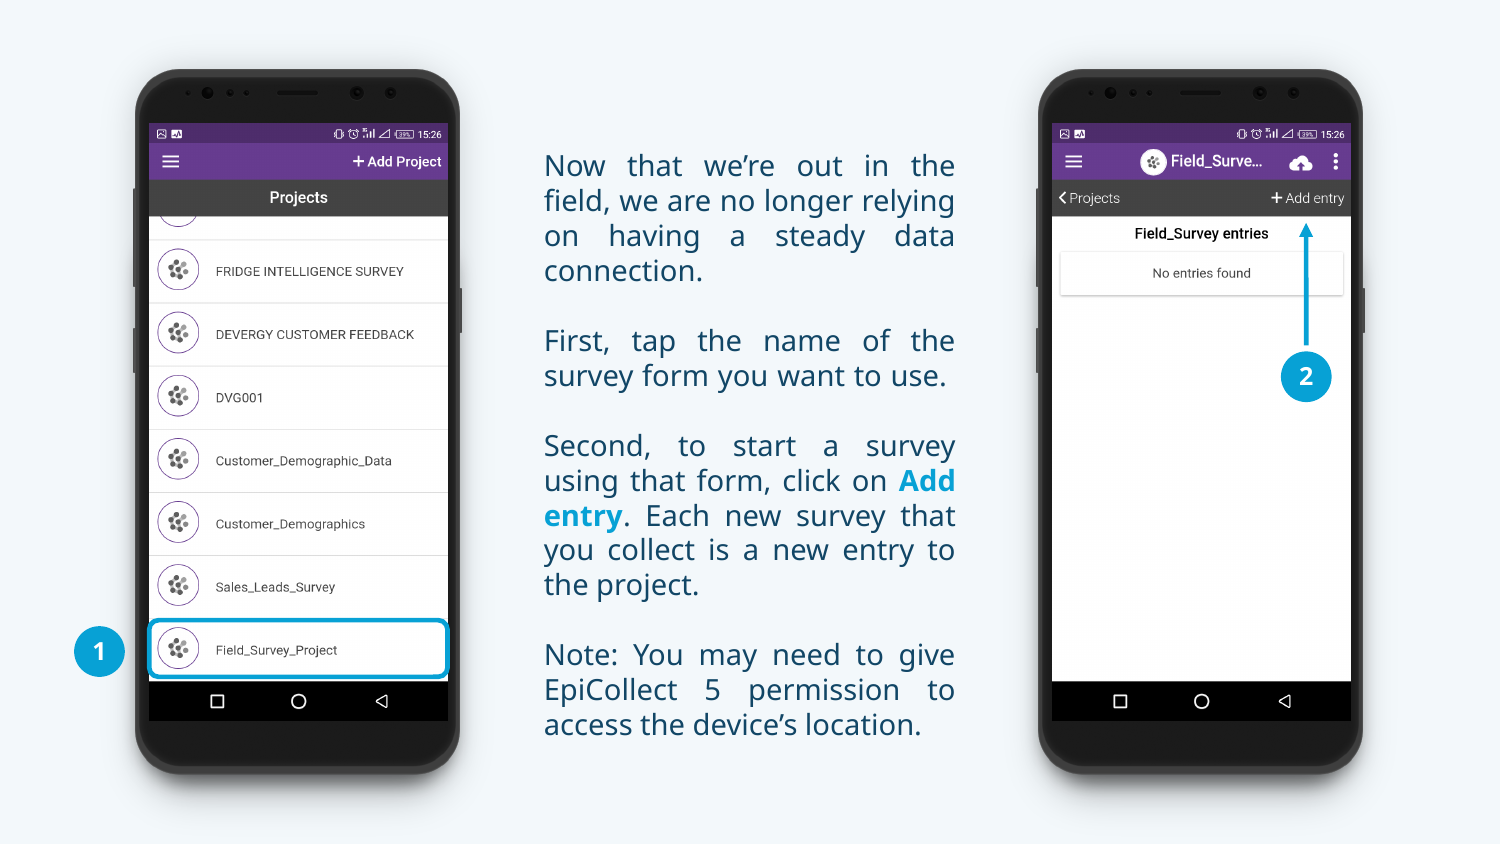

Now that we’re out in the field, we are no longer relying on having a steady data connection.
First, tap the name of the survey form you want to use.
Second, to start a survey using that form, click on Add entry. Each new survey that you collect is a new entry to the project.
Note: You may need to give EpiCollect 5 permission to access the device’s location.
2
1